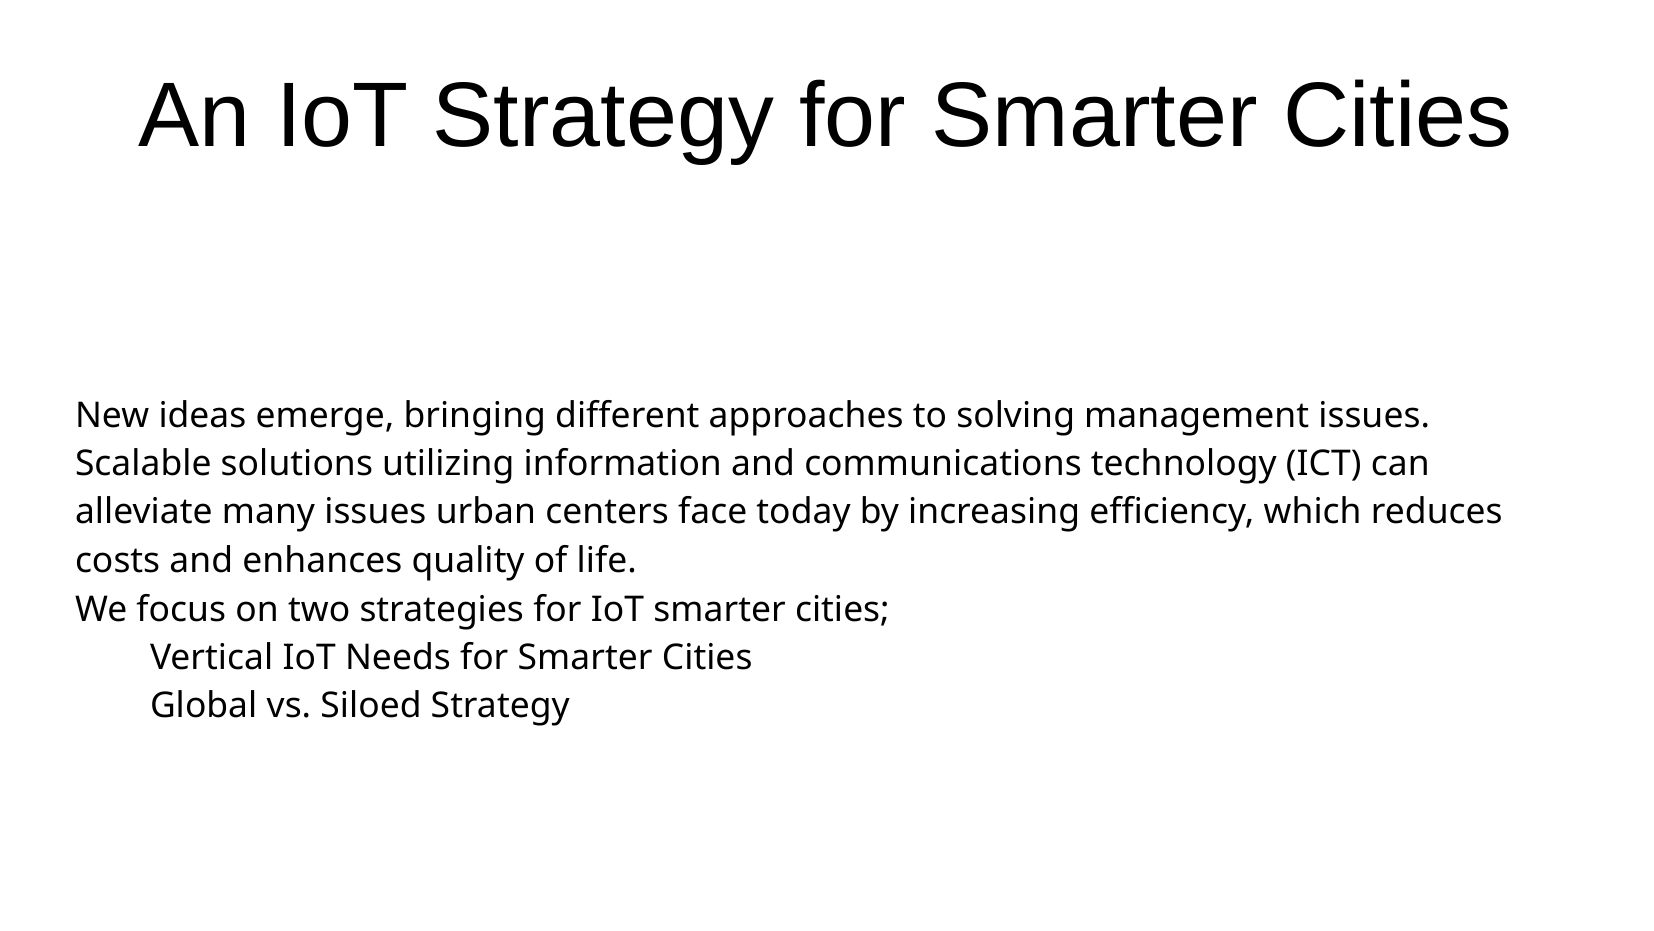

# An IoT Strategy for Smarter Cities
New ideas emerge, bringing different approaches to solving management issues. Scalable solutions utilizing information and communications technology (ICT) can alleviate many issues urban centers face today by increasing efficiency, which reduces costs and enhances quality of life.
We focus on two strategies for IoT smarter cities;
 	Vertical IoT Needs for Smarter Cities
 	Global vs. Siloed Strategy